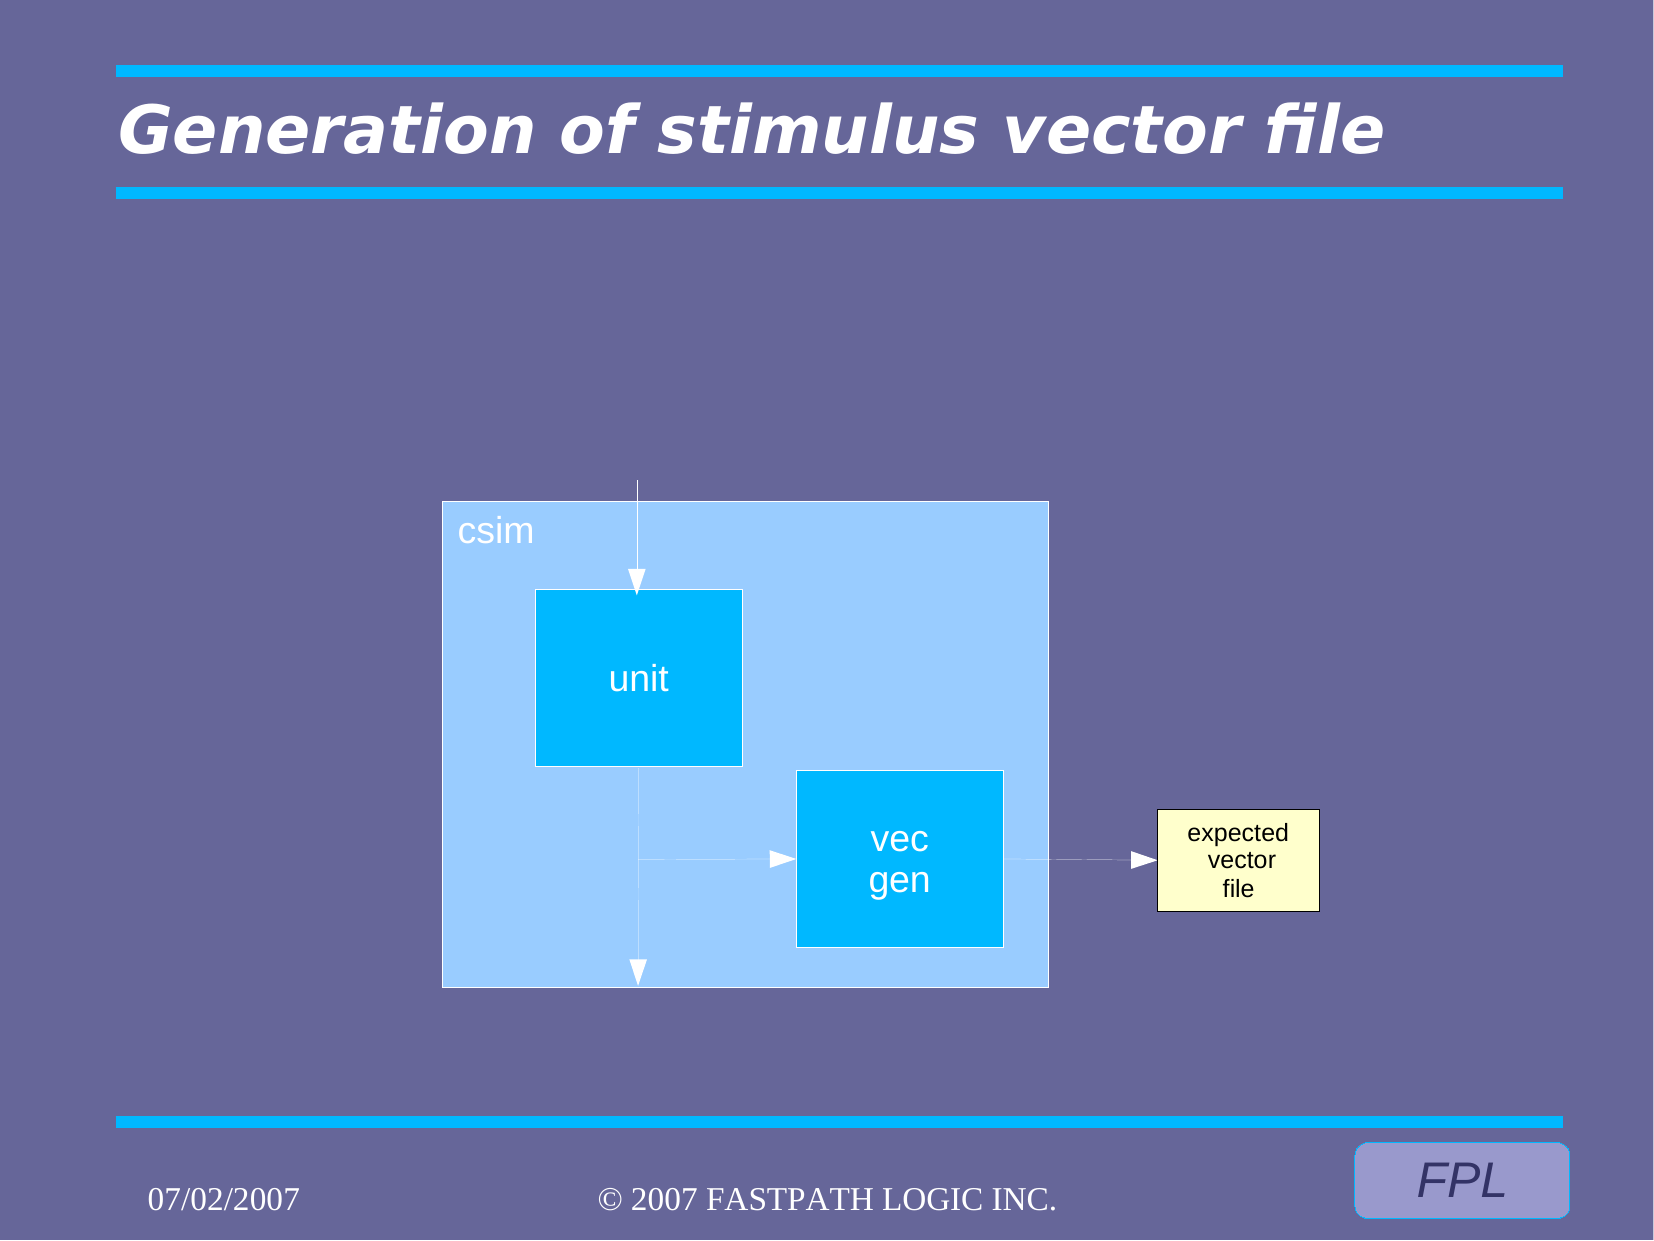

# Generation of stimulus vector file
csim
unit
vec
gen
expected
 vector
file
07/02/2007
© 2007 FASTPATH LOGIC INC.